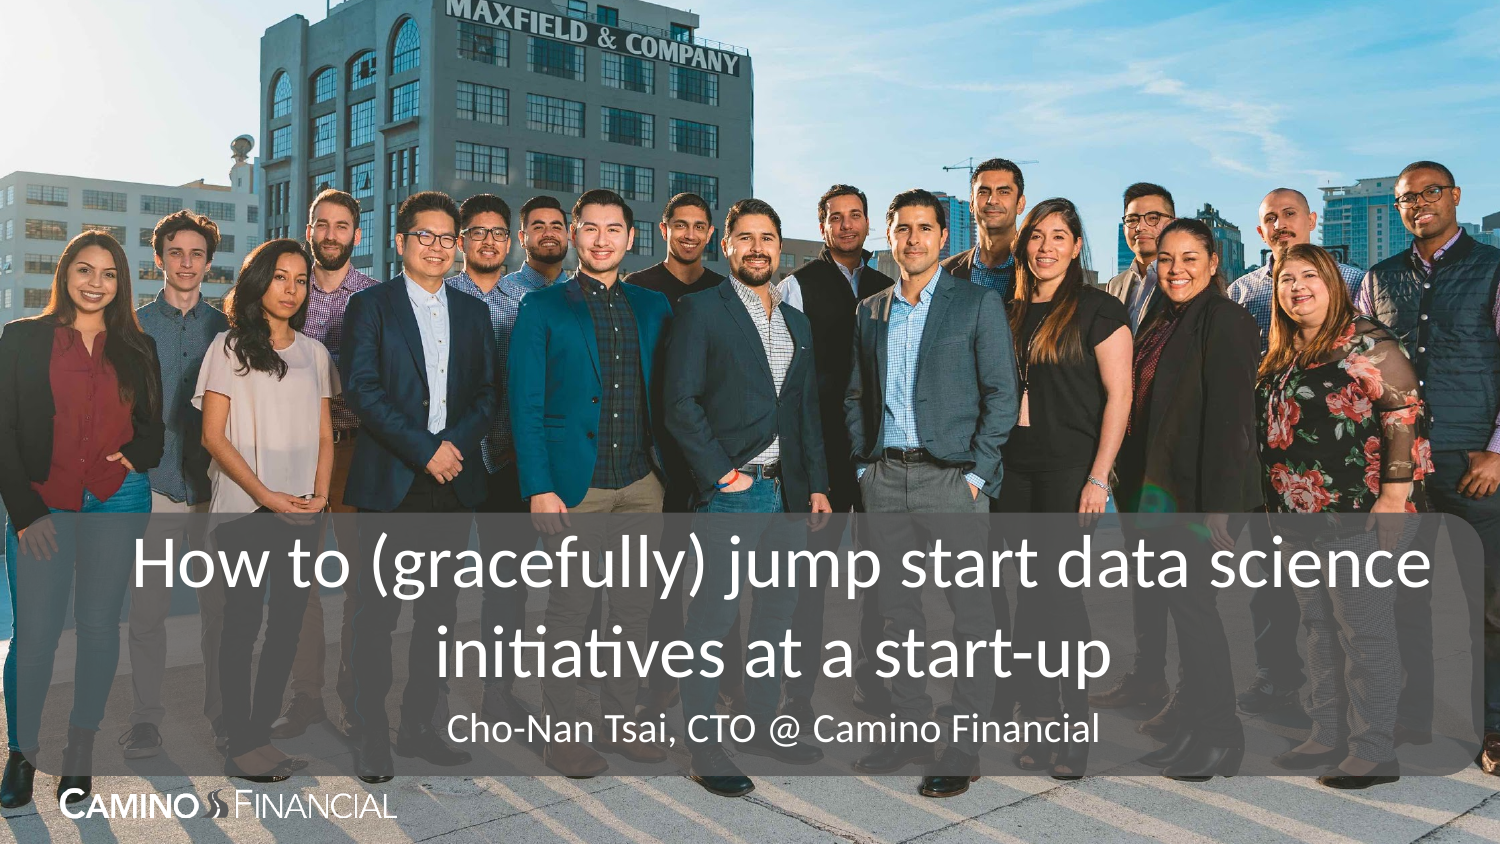

# How to (gracefully) jump start data science initiatives at a start-up
Cho-Nan Tsai, CTO @ Camino Financial